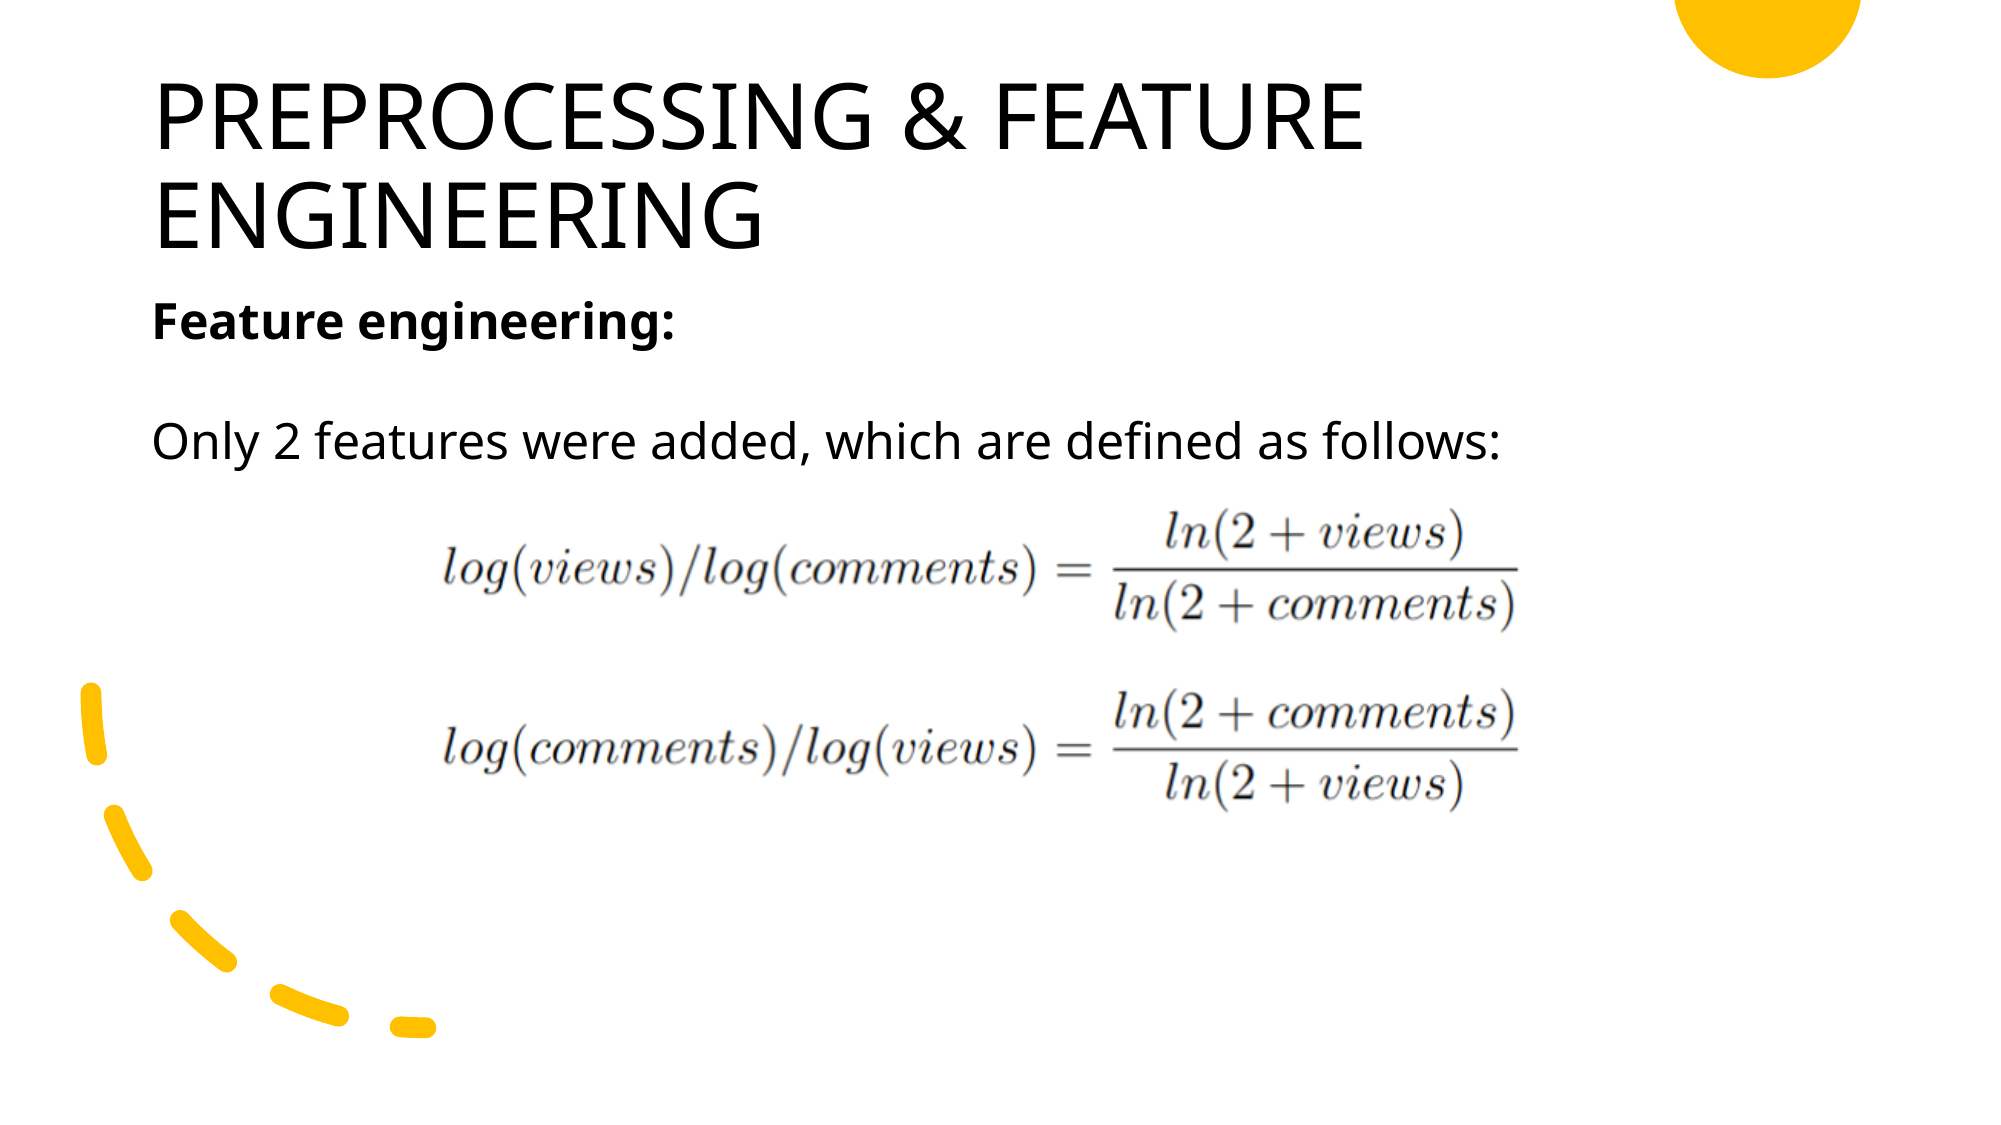

PREPROCESSING & FEATURE ENGINEERING
Feature engineering:
Only 2 features were added, which are defined as follows: